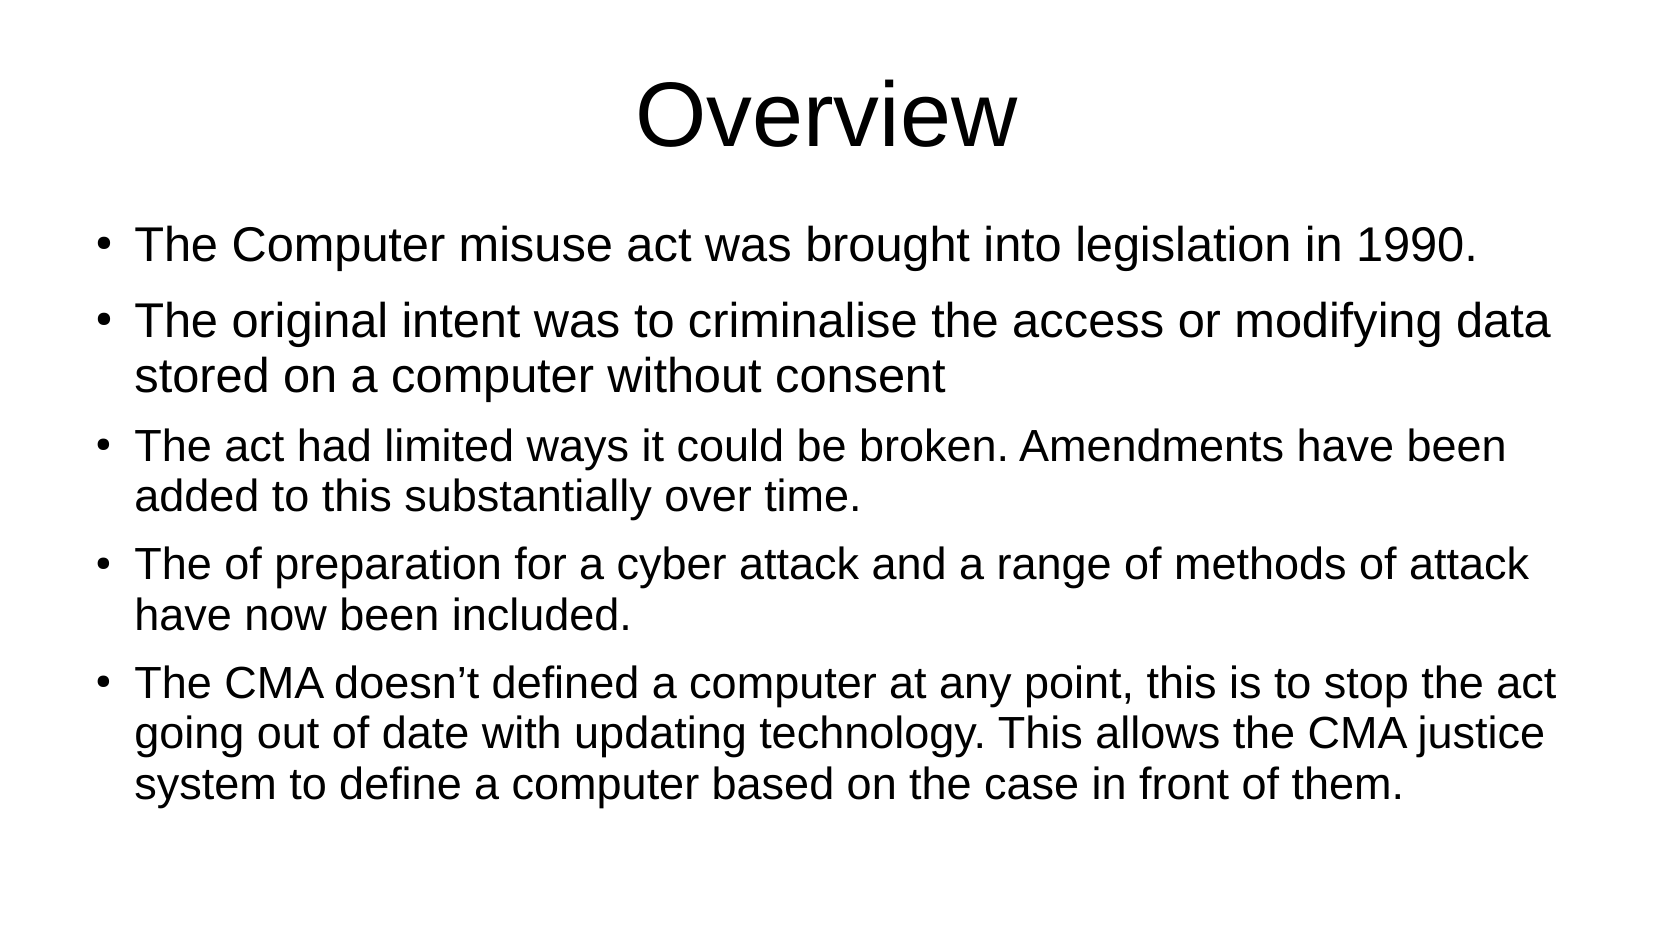

# Overview
The Computer misuse act was brought into legislation in 1990.
The original intent was to criminalise the access or modifying data stored on a computer without consent
The act had limited ways it could be broken. Amendments have been added to this substantially over time.
The of preparation for a cyber attack and a range of methods of attack have now been included.
The CMA doesn’t defined a computer at any point, this is to stop the act going out of date with updating technology. This allows the CMA justice system to define a computer based on the case in front of them.